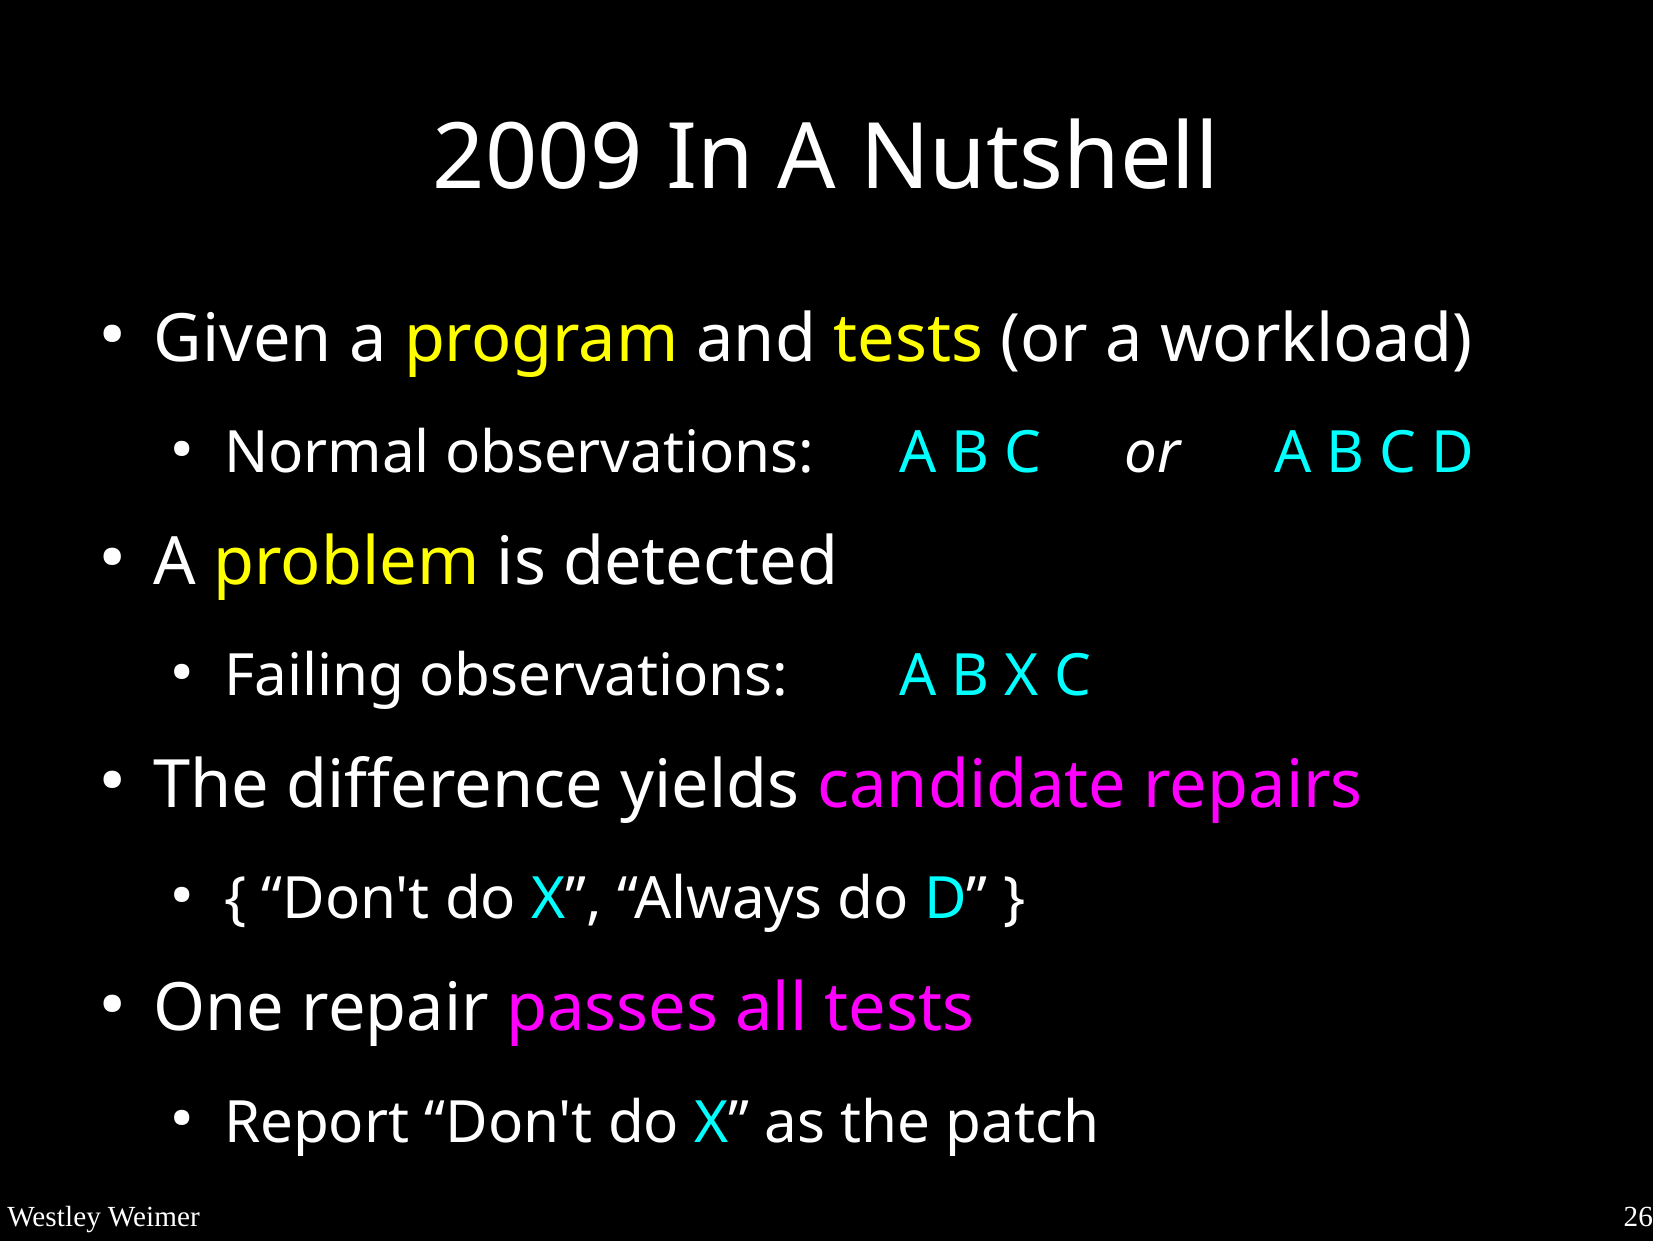

# 2009 In A Nutshell
Given a program and tests (or a workload)
Normal observations:		A B C 	or 		A B C D
A problem is detected
Failing observations:		A B X C
The difference yields candidate repairs
{ “Don't do X”, “Always do D” }
One repair passes all tests
Report “Don't do X” as the patch
26